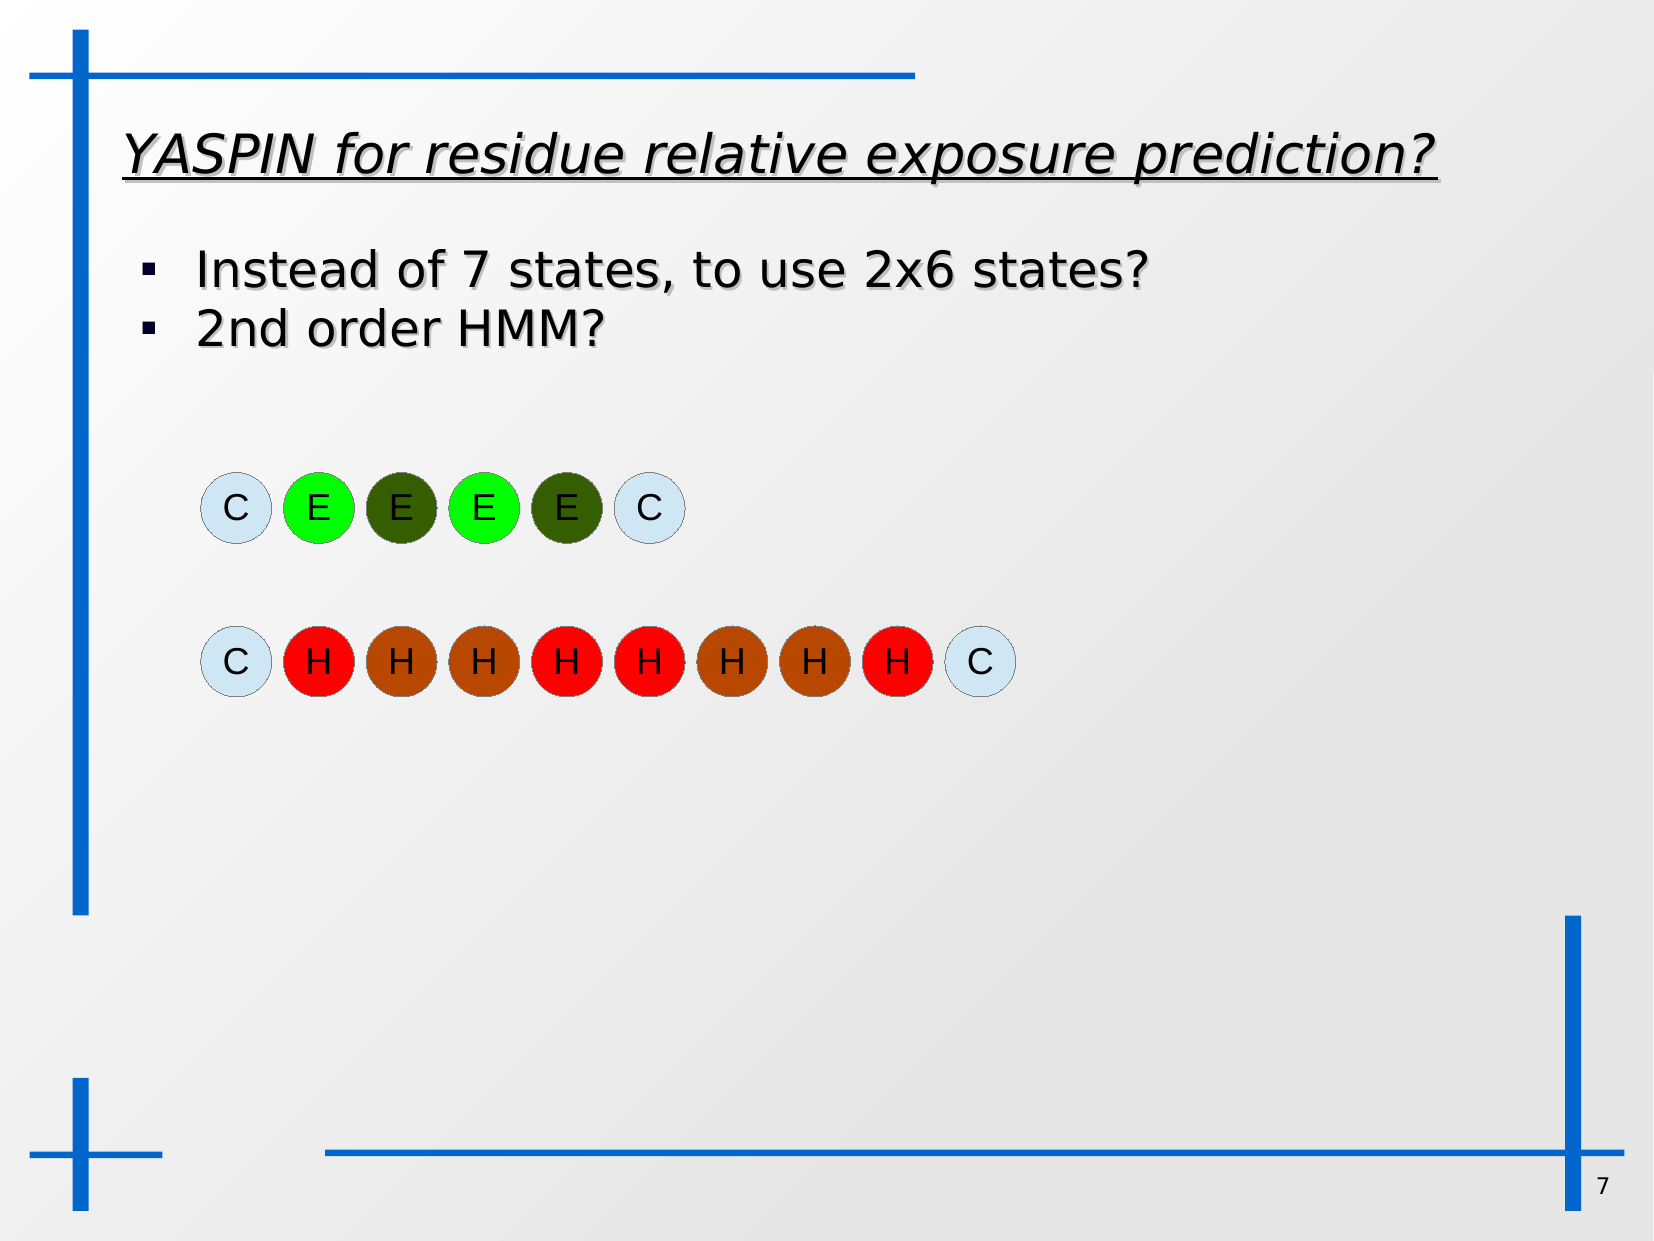

# YASPIN for residue relative exposure prediction?
Instead of 7 states, to use 2x6 states?
2nd order HMM?
C
E
E
E
E
C
H
H
H
H
C
C
H
H
H
H